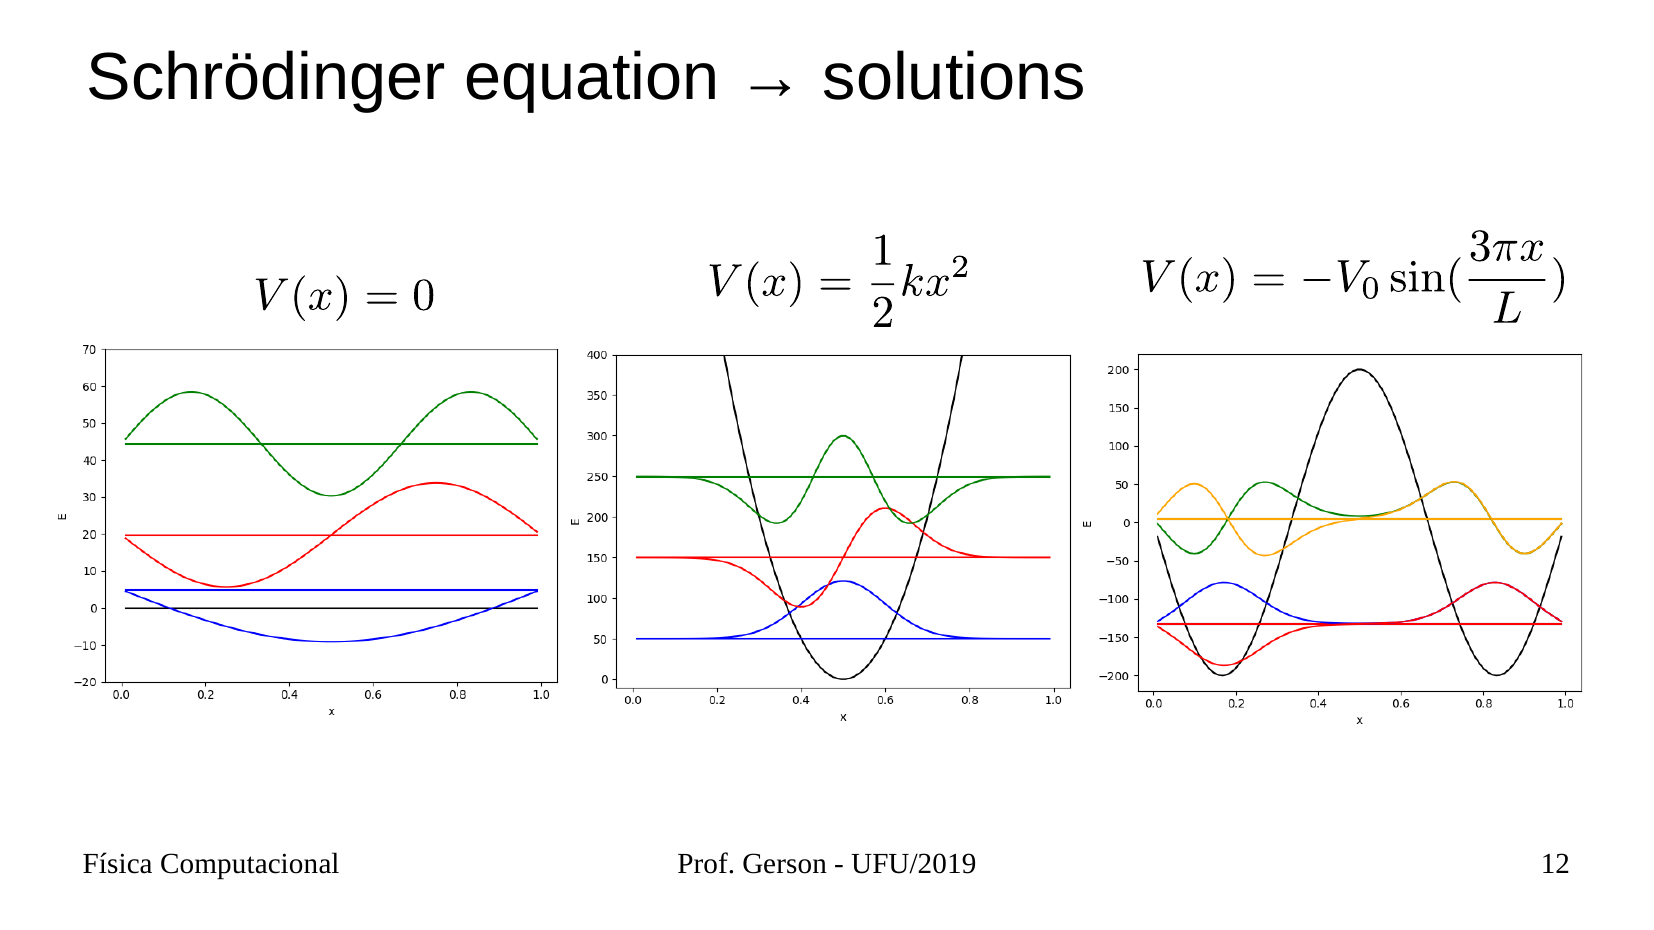

Schrödinger equation → solutions
Física Computacional
Prof. Gerson - UFU/2019
12